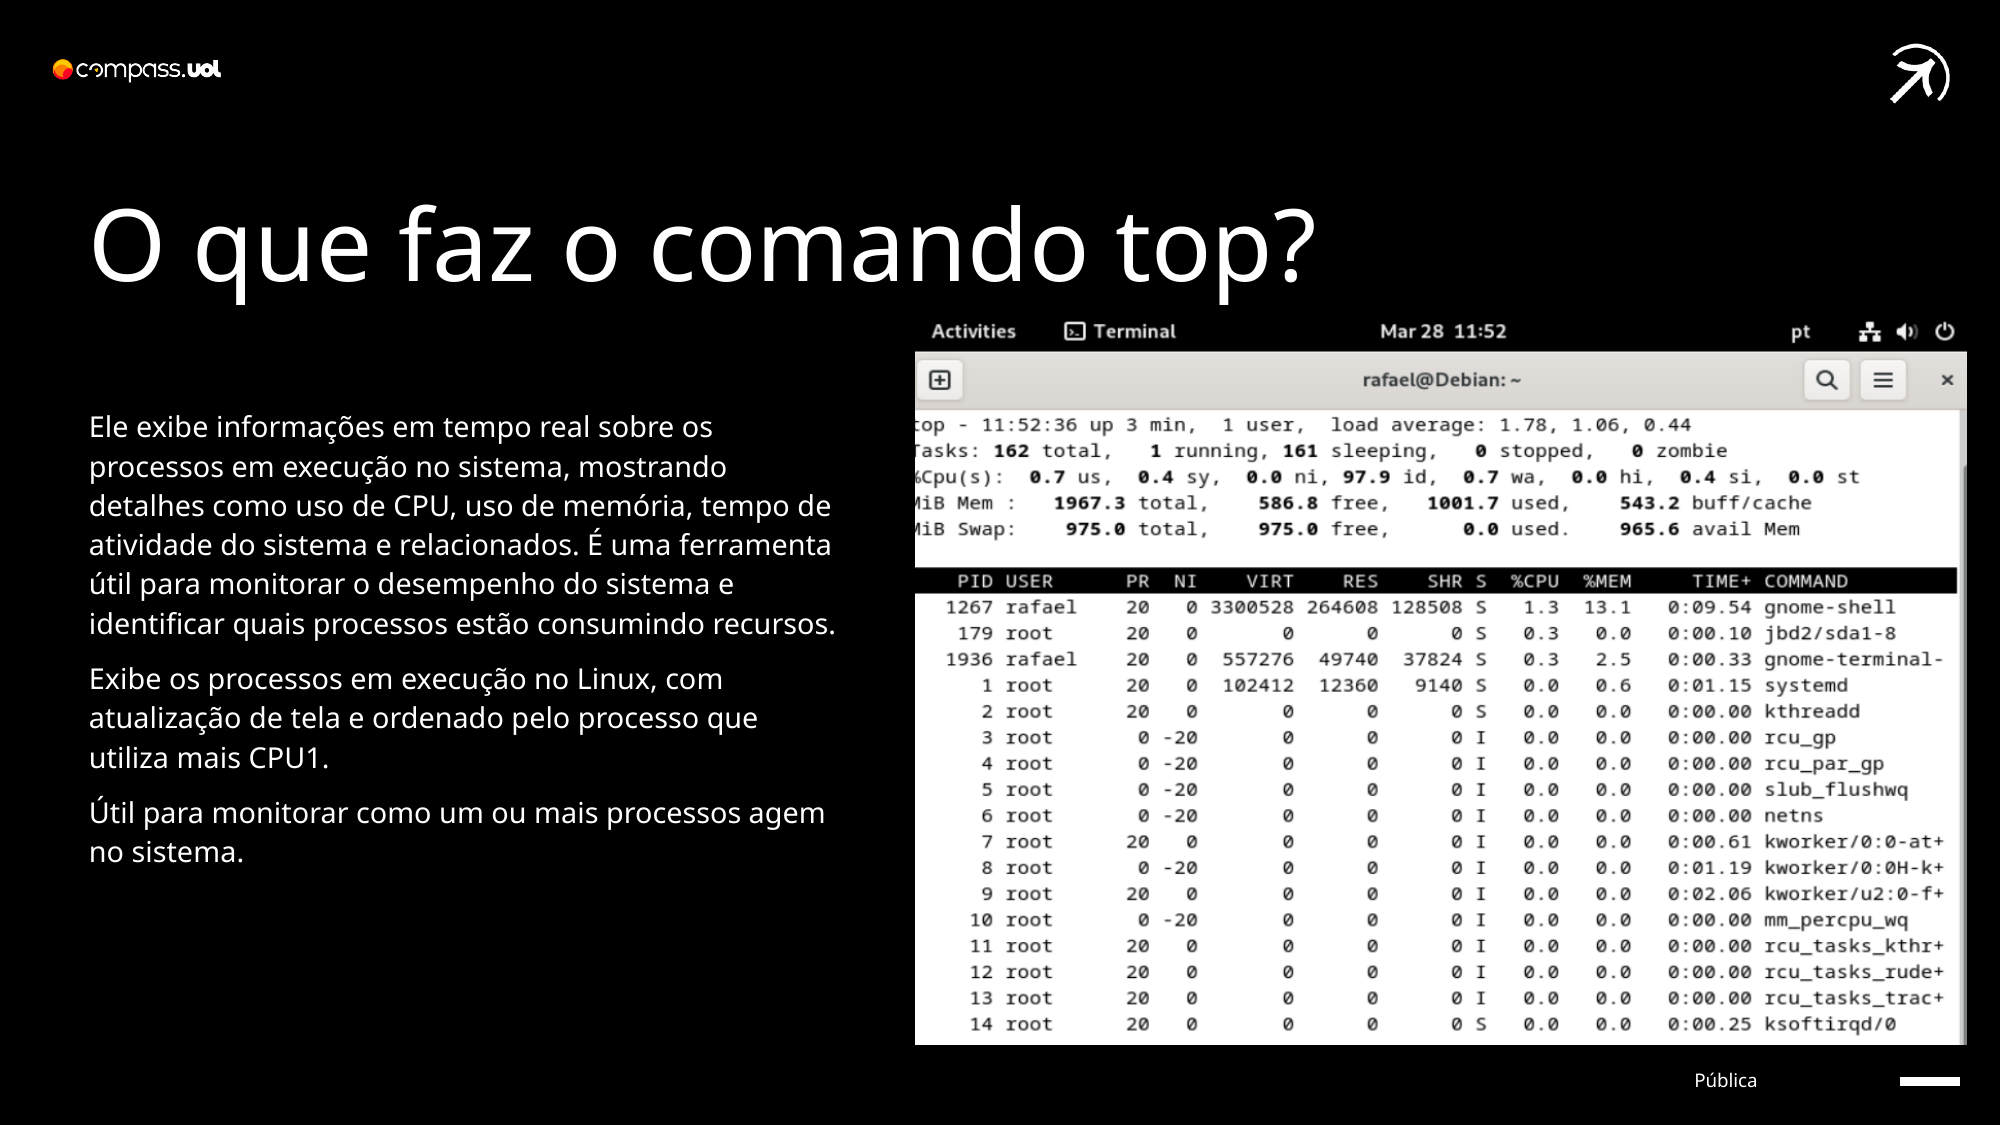

O que faz o comando top?
# Ele exibe informações em tempo real sobre os processos em execução no sistema, mostrando detalhes como uso de CPU, uso de memória, tempo de atividade do sistema e relacionados. É uma ferramenta útil para monitorar o desempenho do sistema e identificar quais processos estão consumindo recursos.
Exibe os processos em execução no Linux, com atualização de tela e ordenado pelo processo que utiliza mais CPU1.
Útil para monitorar como um ou mais processos agem no sistema.
Pública